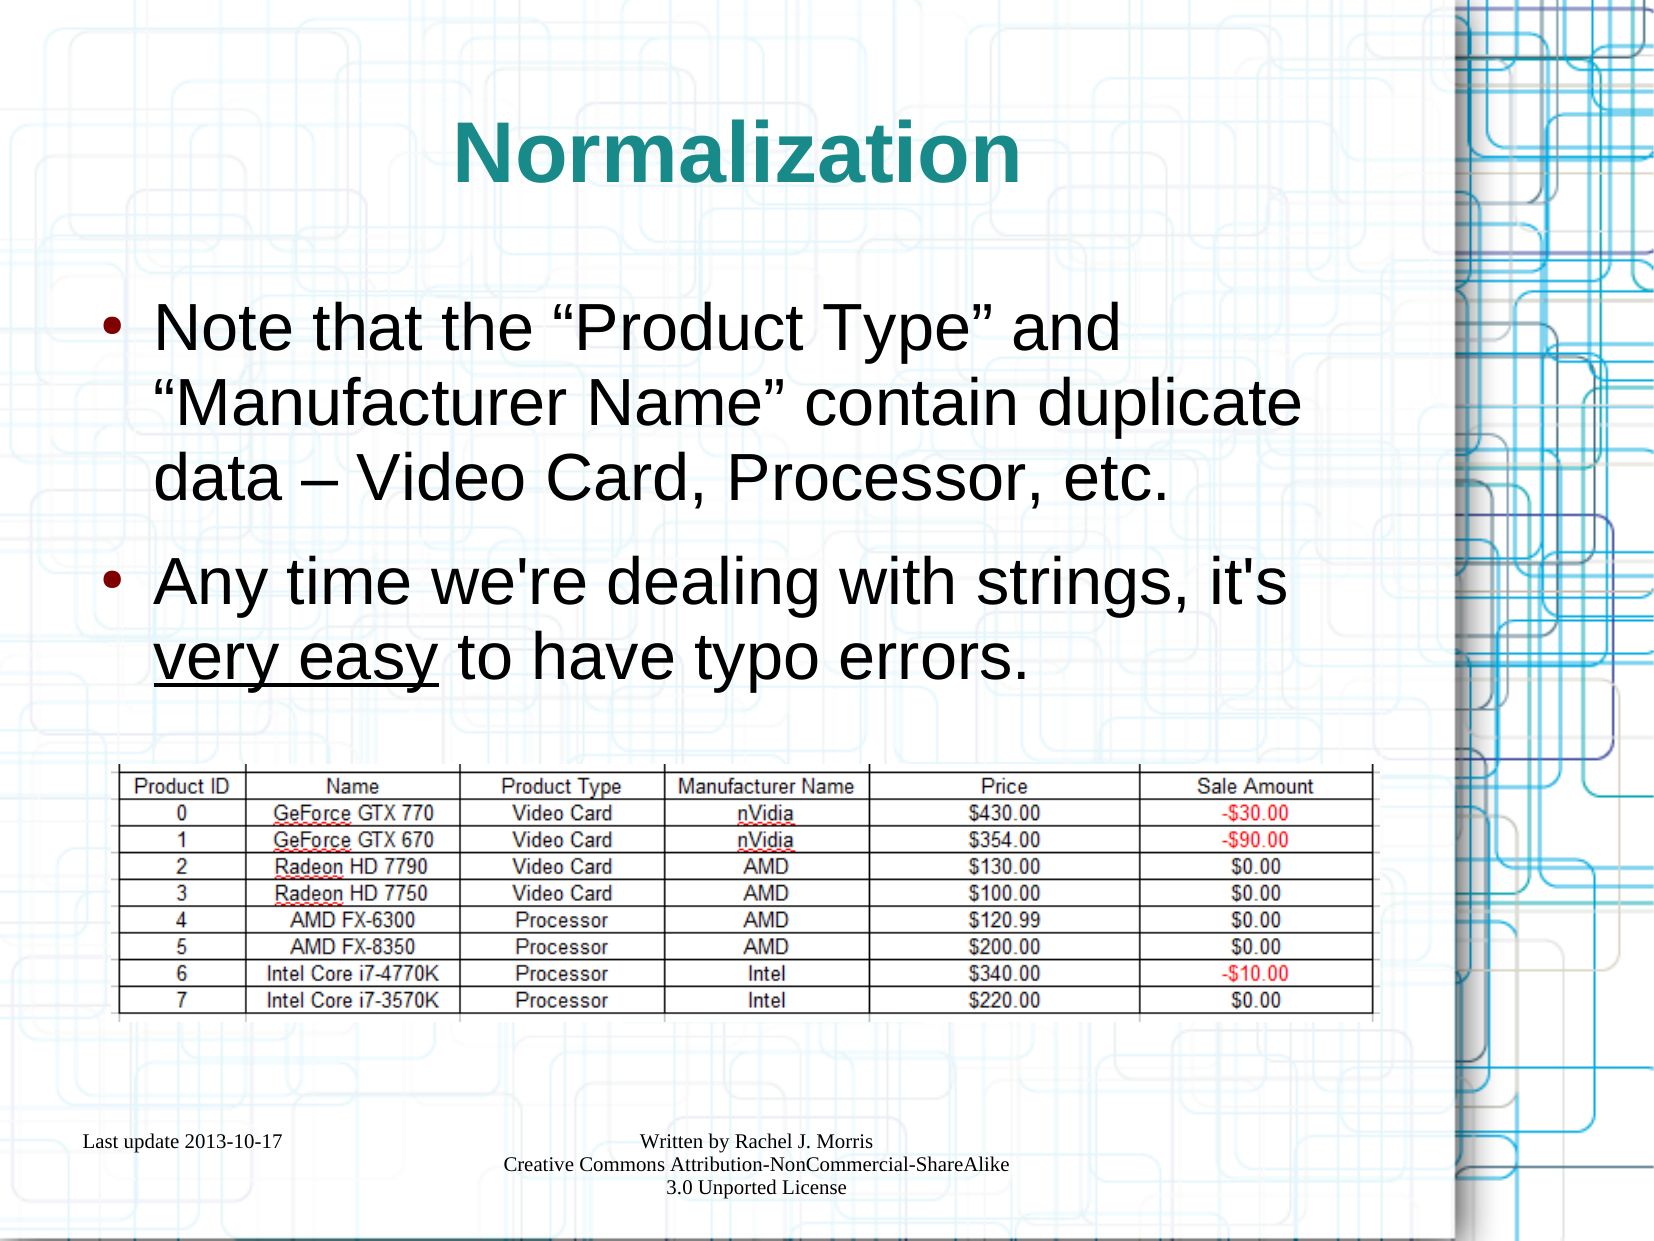

# Normalization
Note that the “Product Type” and “Manufacturer Name” contain duplicate data – Video Card, Processor, etc.
Any time we're dealing with strings, it's very easy to have typo errors.